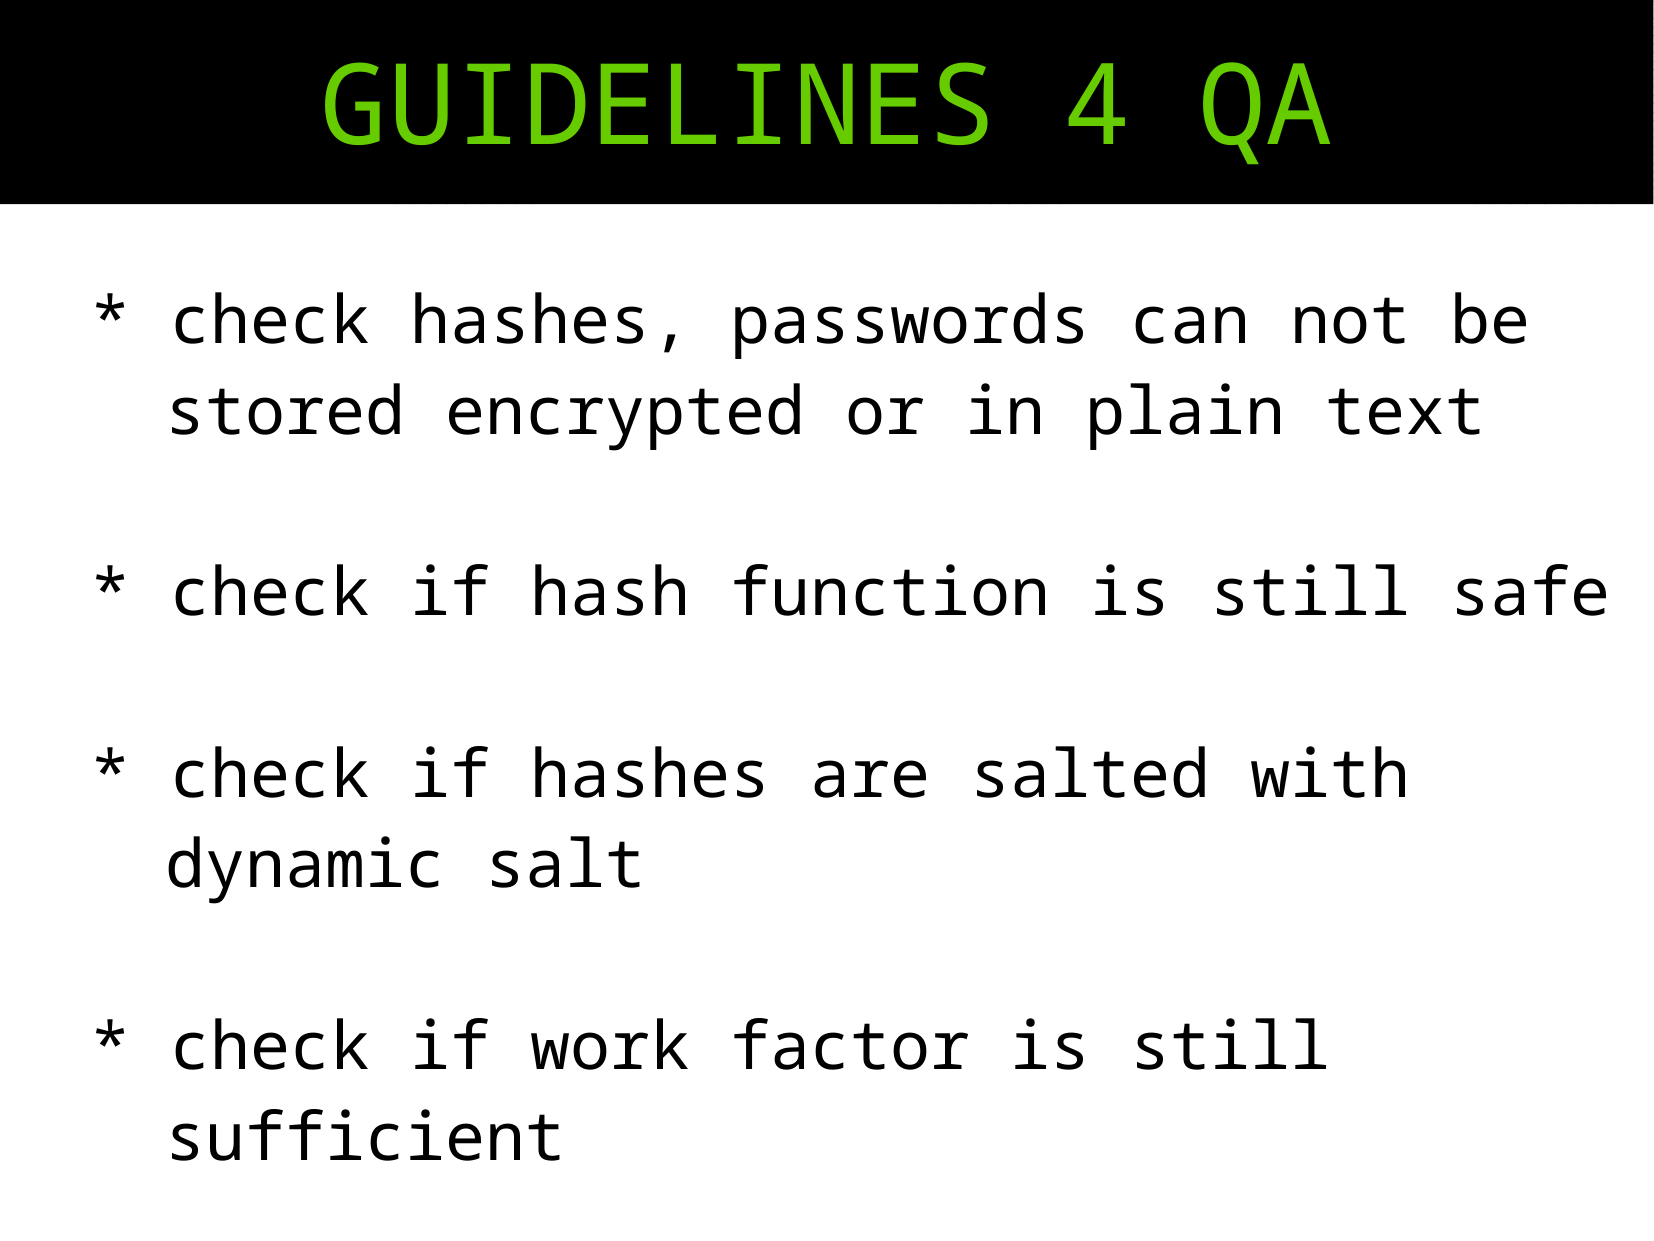

# GUIDELINES 4 QA
* check hashes, passwords can not be
	stored encrypted or in plain text
* check if hash function is still safe
* check if hashes are salted with
	dynamic salt
* check if work factor is still
	sufficient